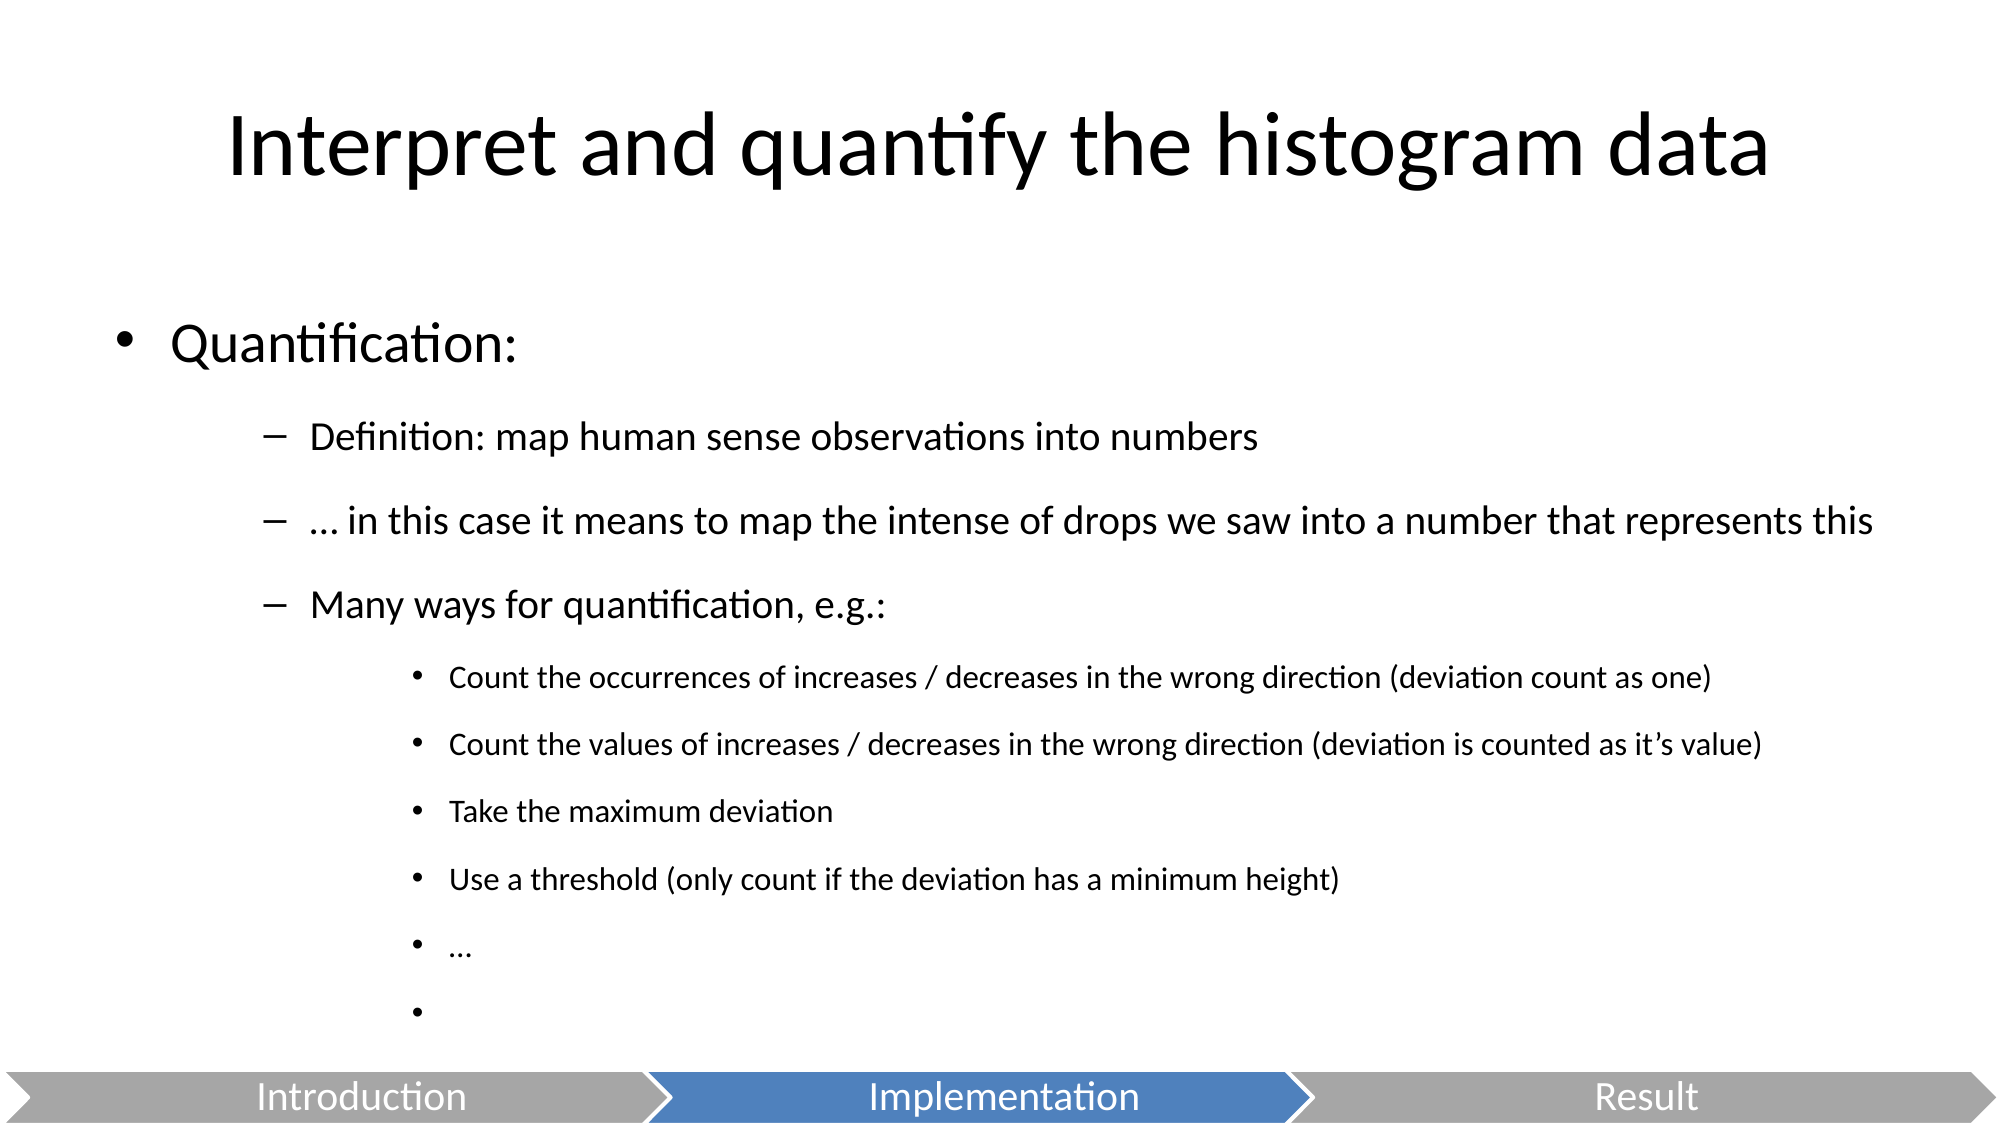

# Interpret and quantify the histogram data
Quantification:
Definition: map human sense observations into numbers
… in this case it means to map the intense of drops we saw into a number that represents this
Many ways for quantification, e.g.:
Count the occurrences of increases / decreases in the wrong direction (deviation count as one)
Count the values of increases / decreases in the wrong direction (deviation is counted as it’s value)
Take the maximum deviation
Use a threshold (only count if the deviation has a minimum height)
…
Introduction
Implementation
Result